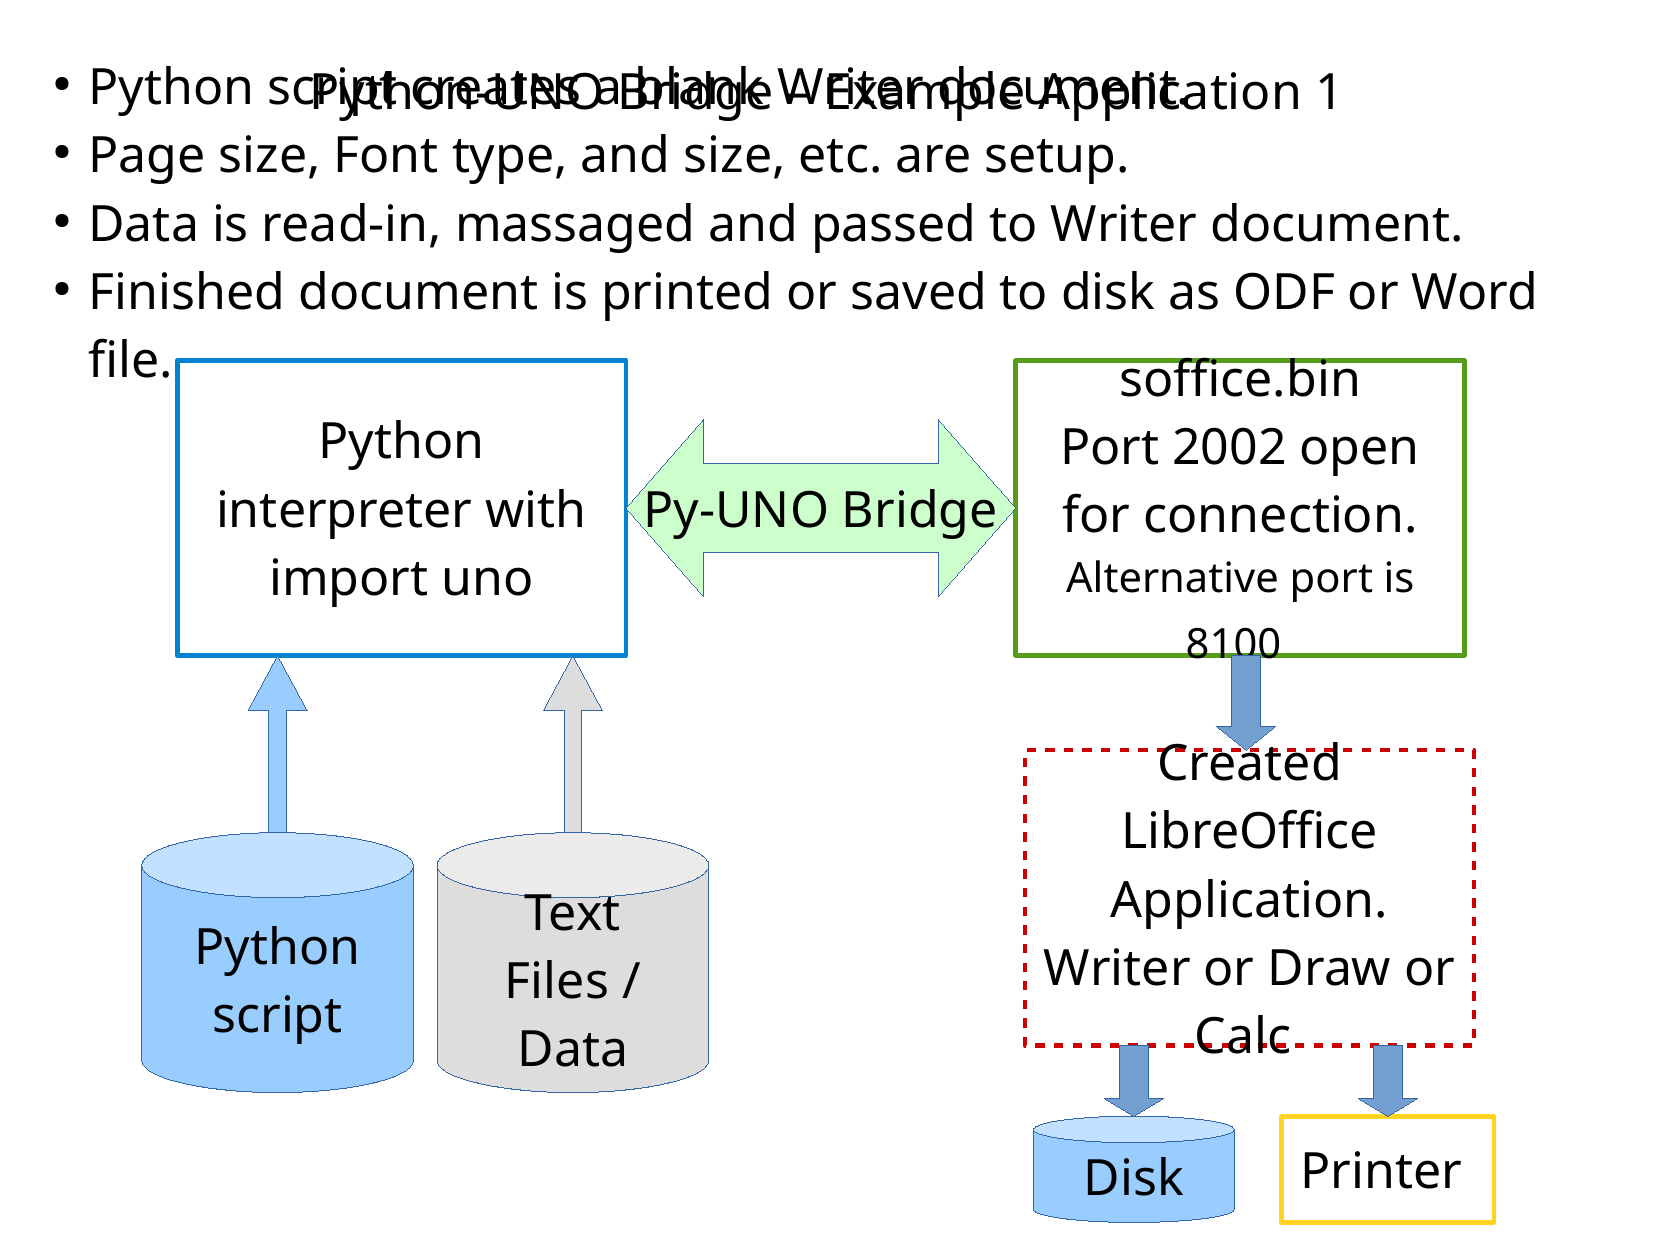

# Python-UNO Bridge – Example Application 1
Python script creates a blank Writer document.
Page size, Font type, and size, etc. are setup.
Data is read-in, massaged and passed to Writer document.
Finished document is printed or saved to disk as ODF or Word file.
Python interpreter with import uno
soffice.bin
Port 2002 open for connection. Alternative port is 8100
Py-UNO Bridge
Created LibreOffice Application.
Writer or Draw or Calc
Python script
Text Files / Data
Disk
Printer